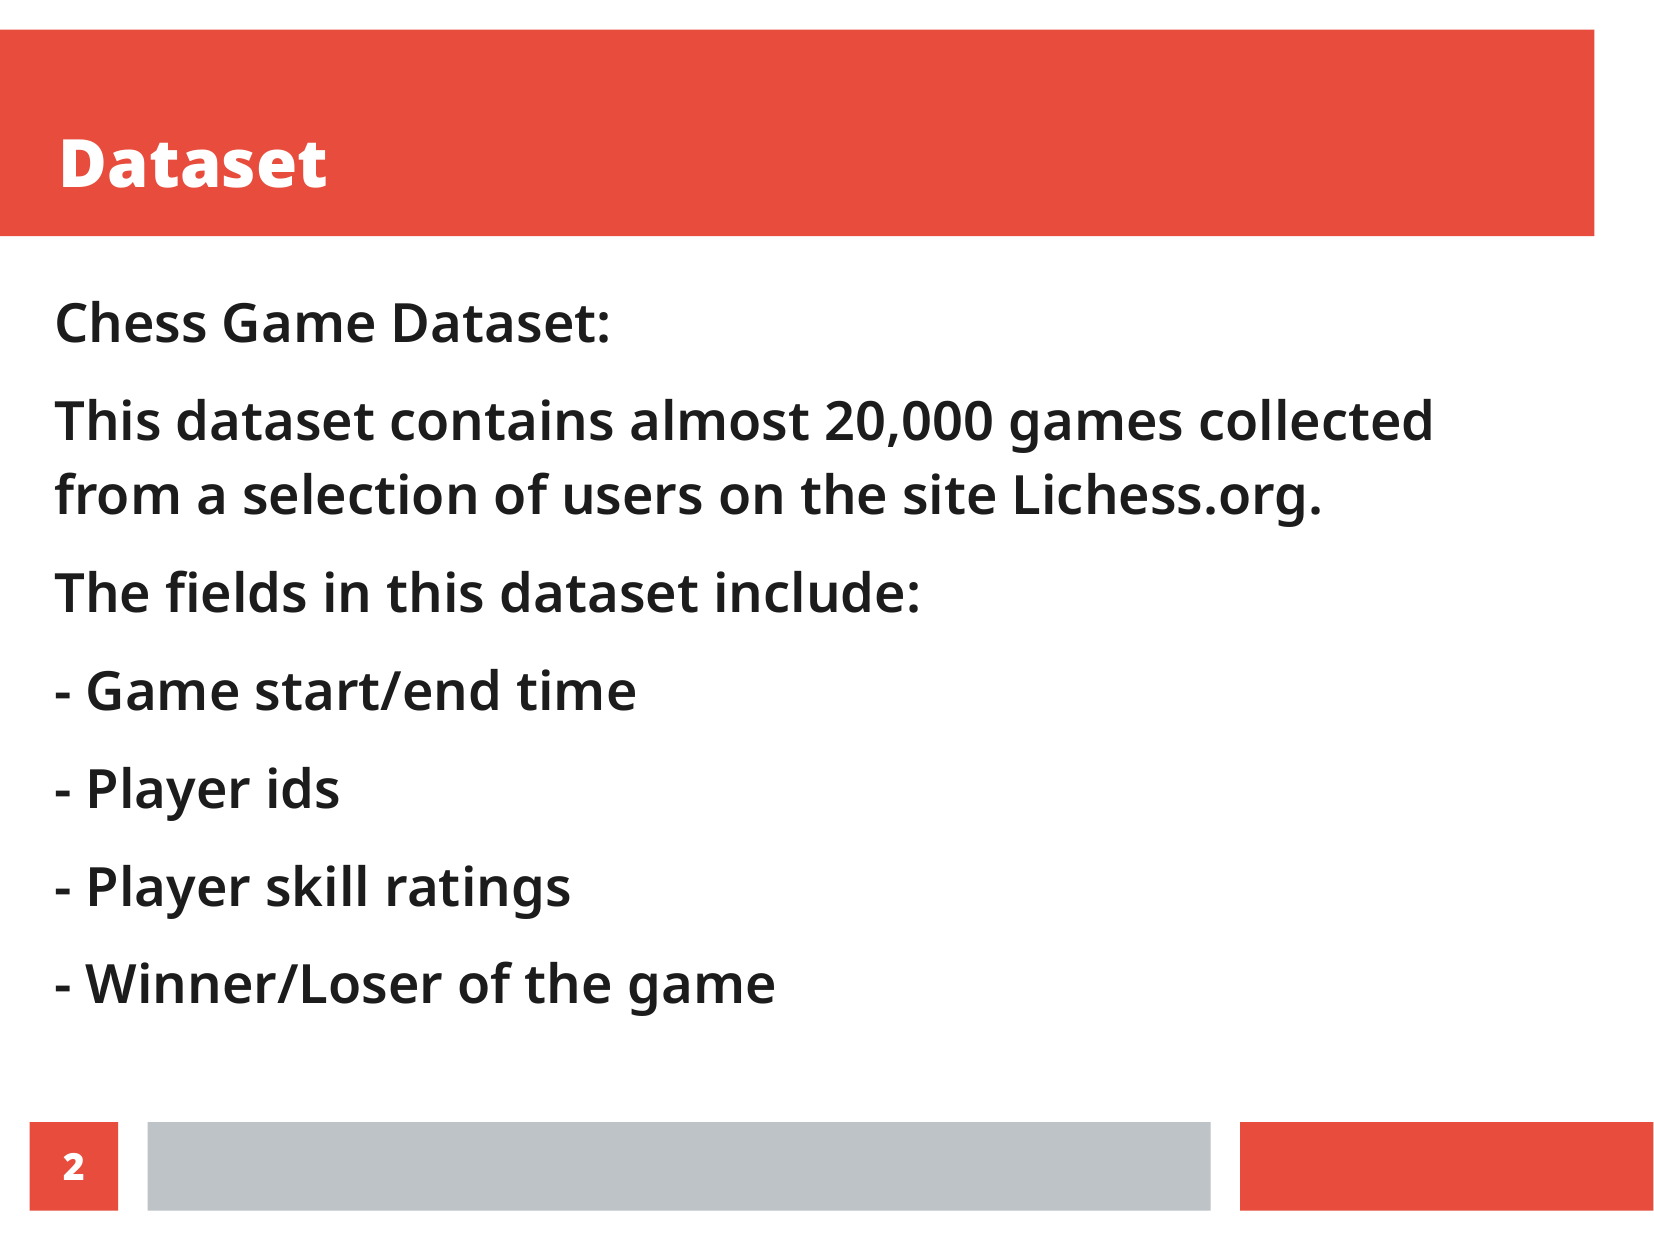

# Dataset
Chess Game Dataset:
This dataset contains almost 20,000 games collected from a selection of users on the site Lichess.org.
The fields in this dataset include:
- Game start/end time
- Player ids
- Player skill ratings
- Winner/Loser of the game
2